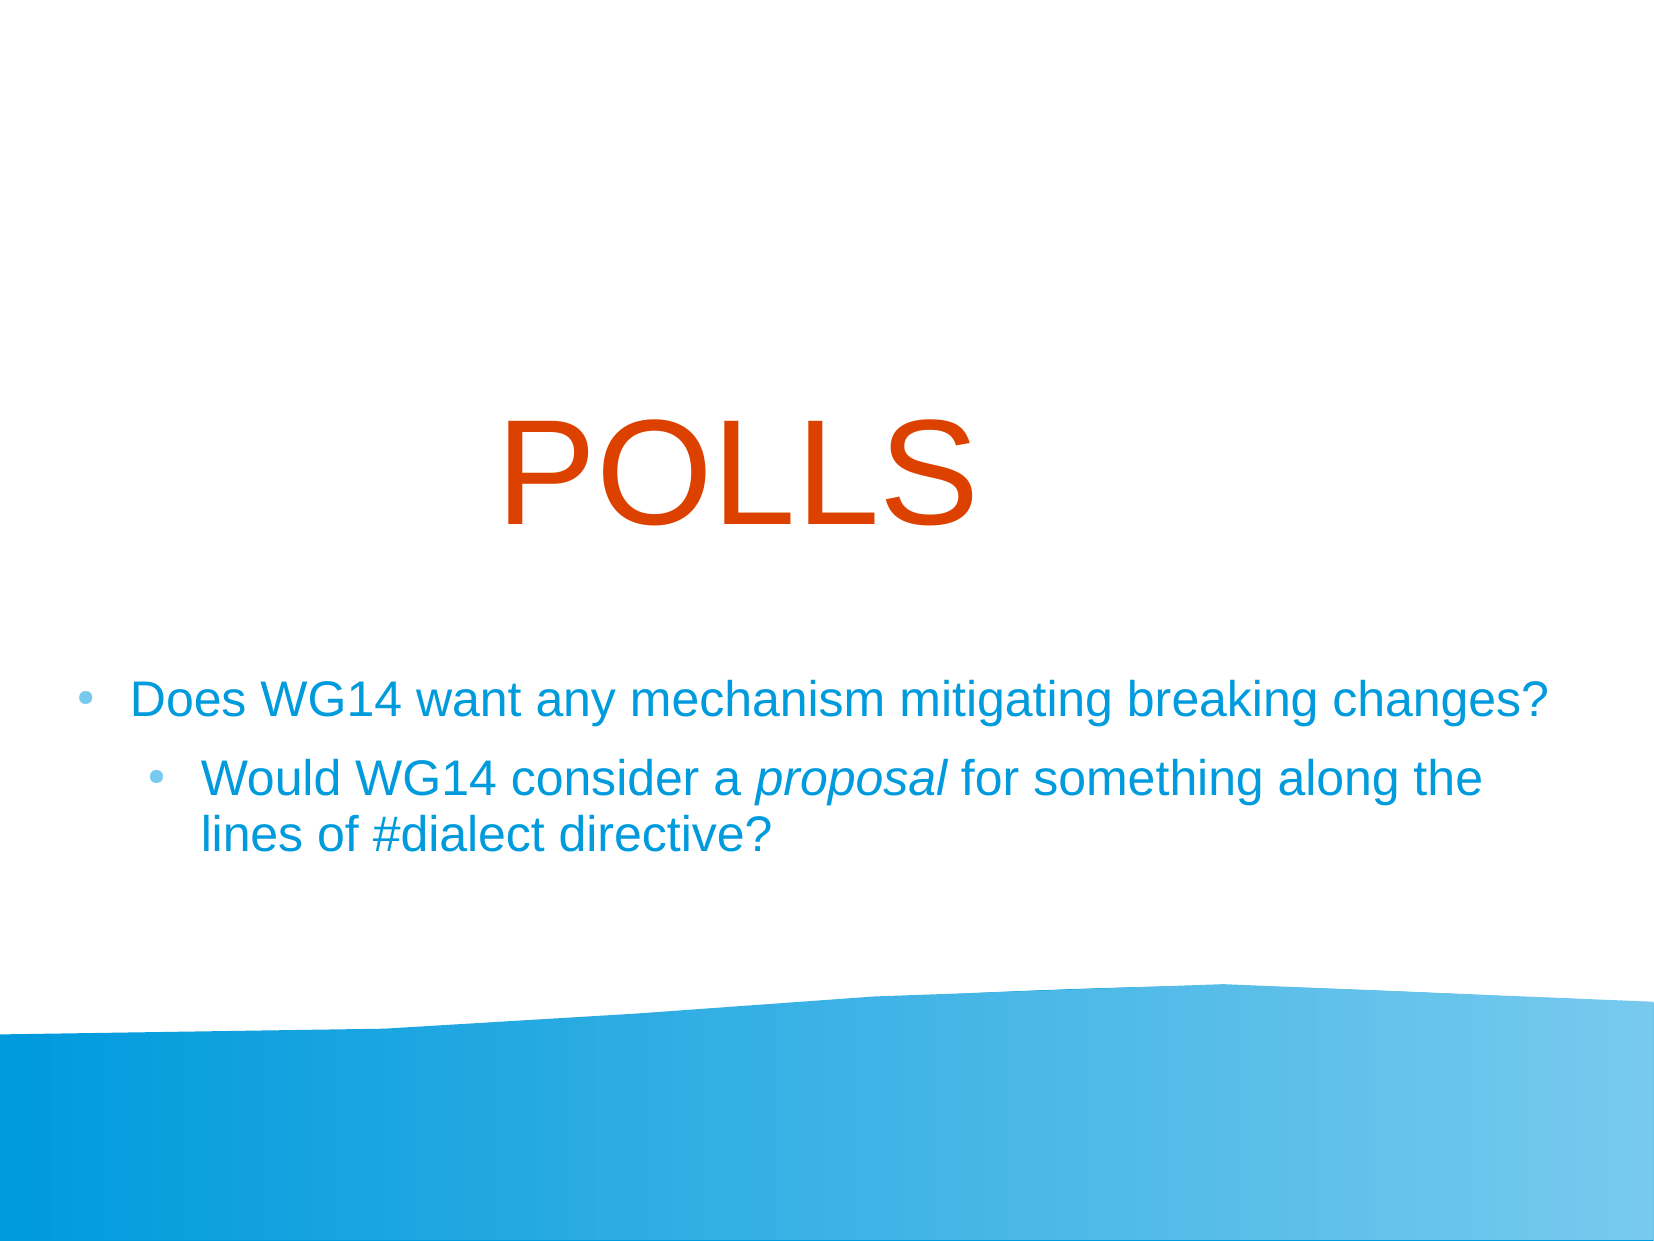

# POLLS
Does WG14 want any mechanism mitigating breaking changes?
Would WG14 consider a proposal for something along the lines of #dialect directive?